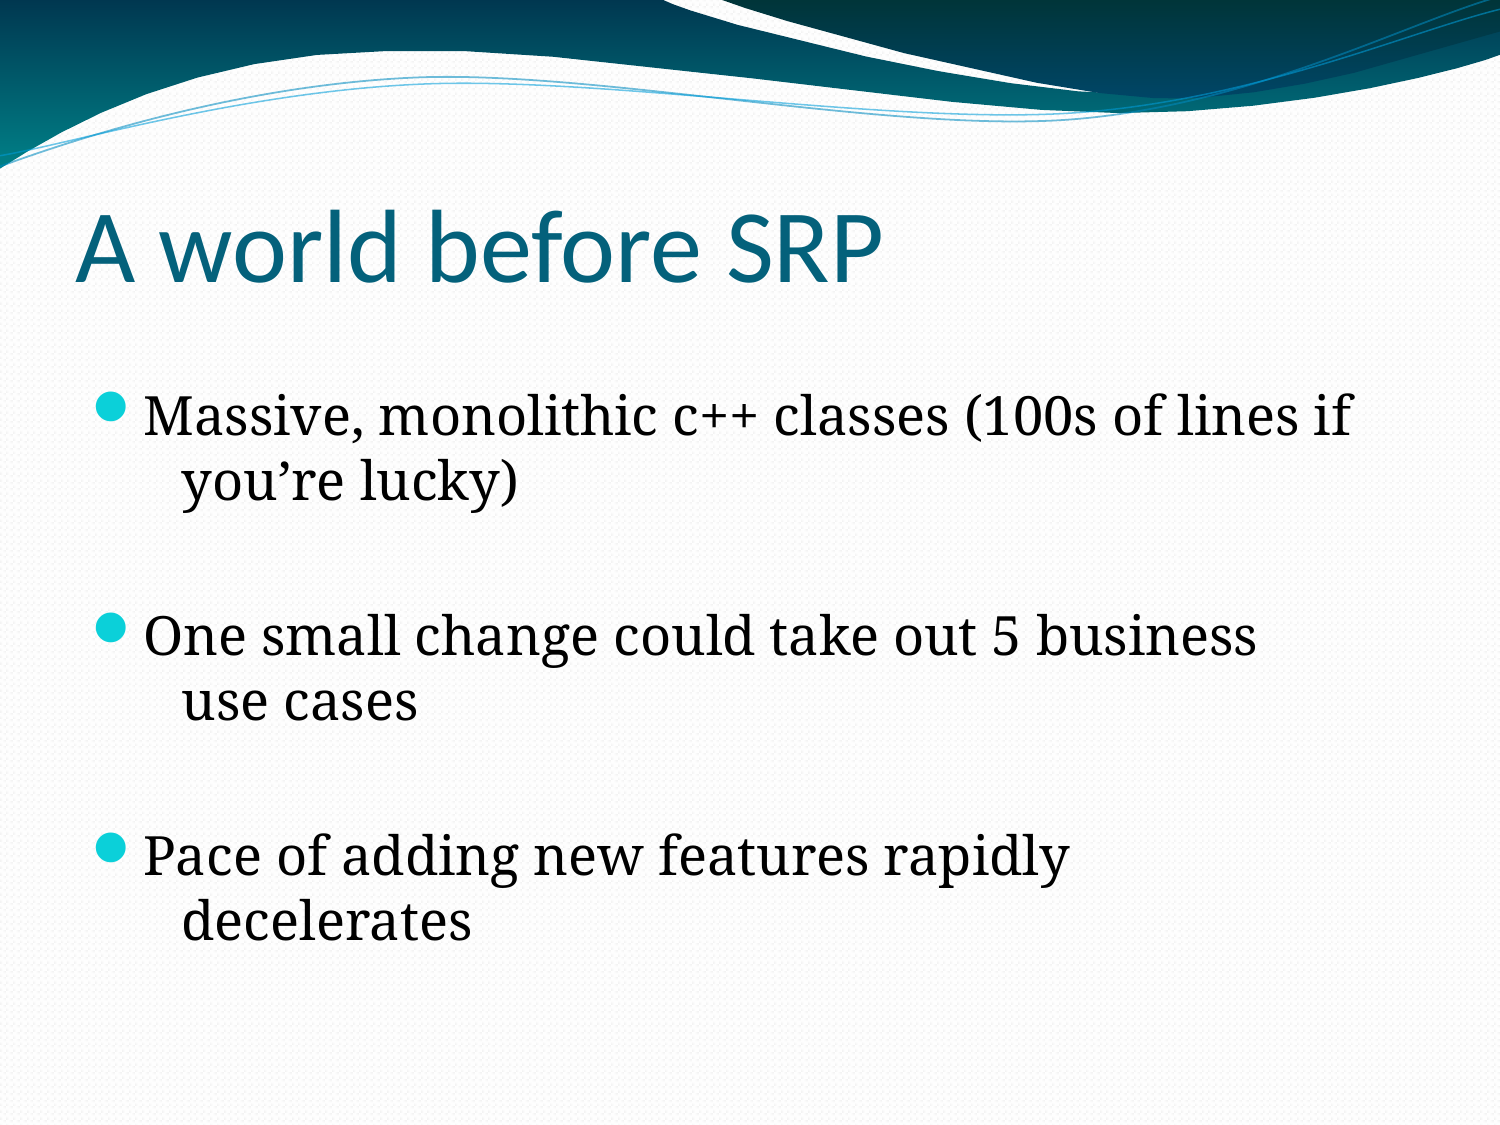

# A world before SRP
Massive, monolithic c++ classes (100s of lines if you’re lucky)
One small change could take out 5 business use cases
Pace of adding new features rapidly decelerates